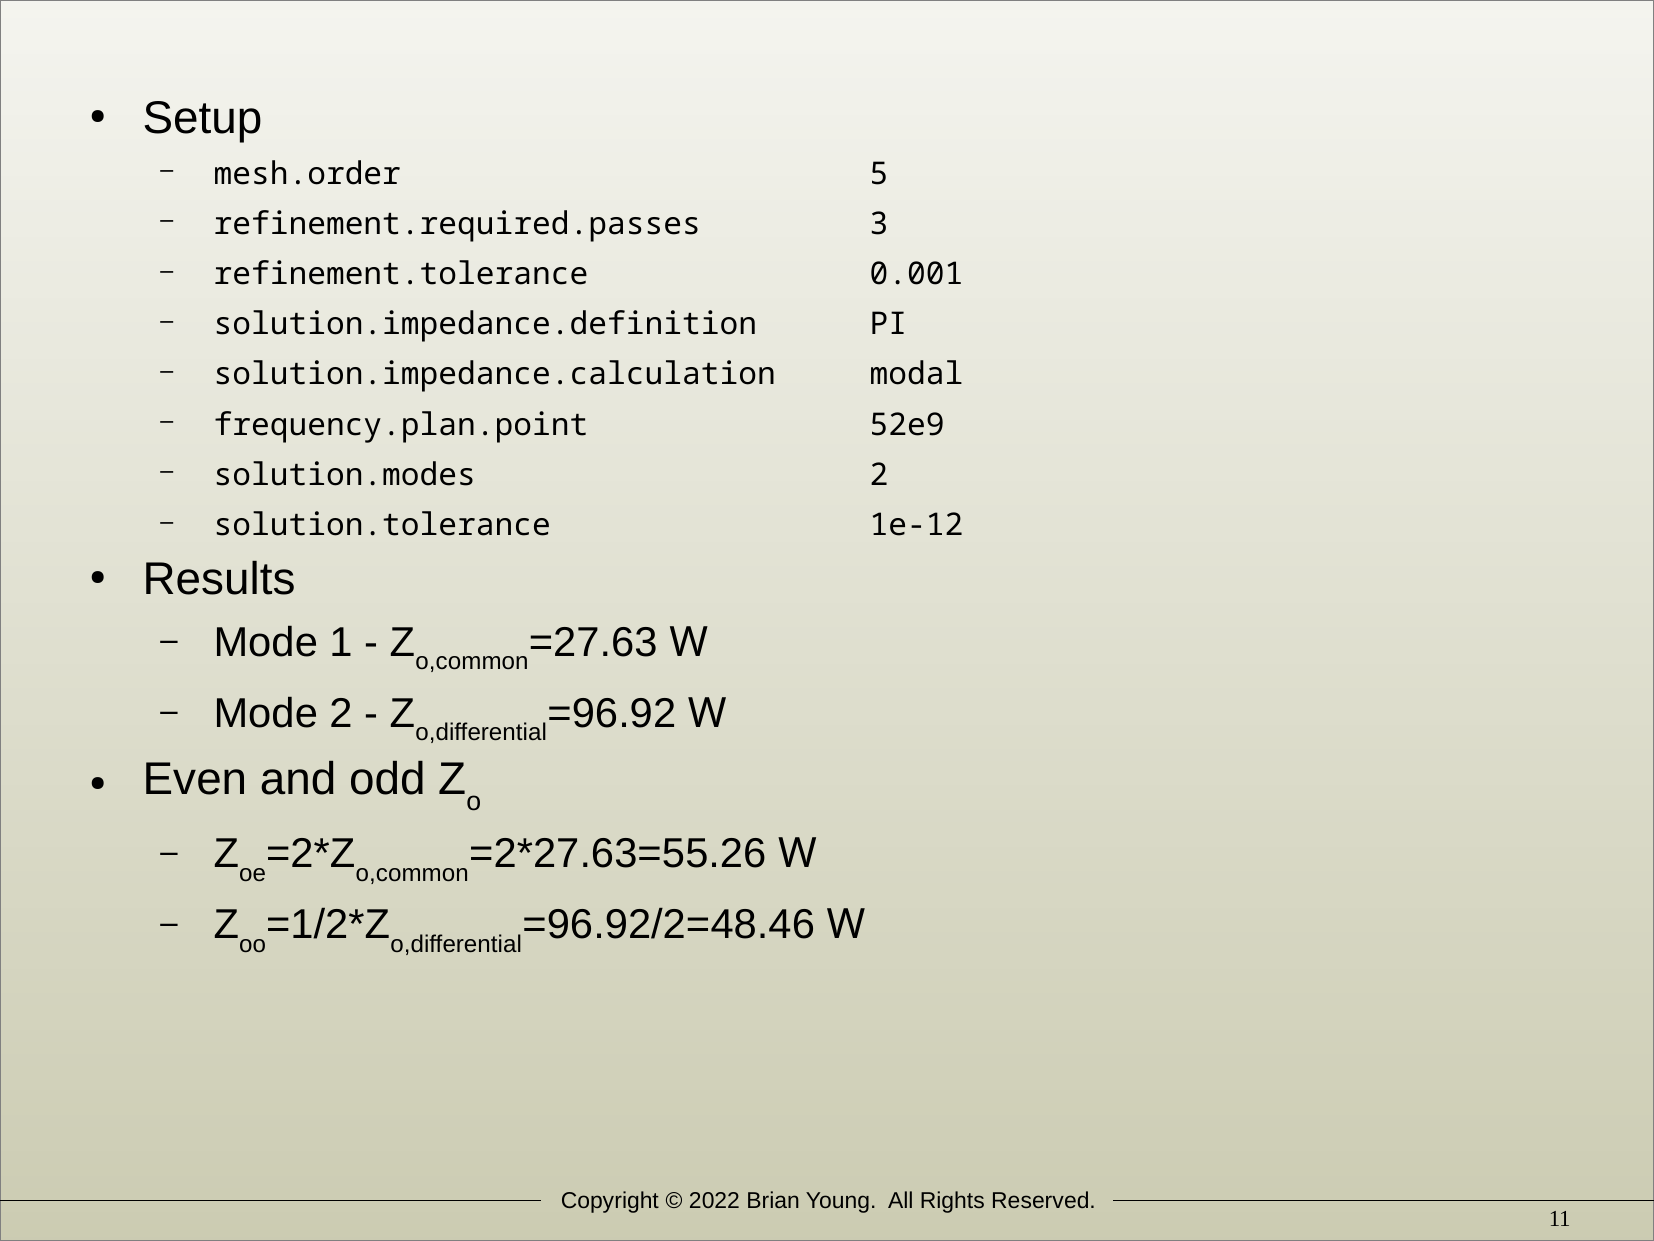

# Setup
mesh.order 5
refinement.required.passes 3
refinement.tolerance 0.001
solution.impedance.definition PI
solution.impedance.calculation modal
frequency.plan.point 52e9
solution.modes 2
solution.tolerance 1e-12
Results
Mode 1 - Zo,common=27.63 W
Mode 2 - Zo,differential=96.92 W
Even and odd Zo
Zoe=2*Zo,common=2*27.63=55.26 W
Zoo=1/2*Zo,differential=96.92/2=48.46 W
11